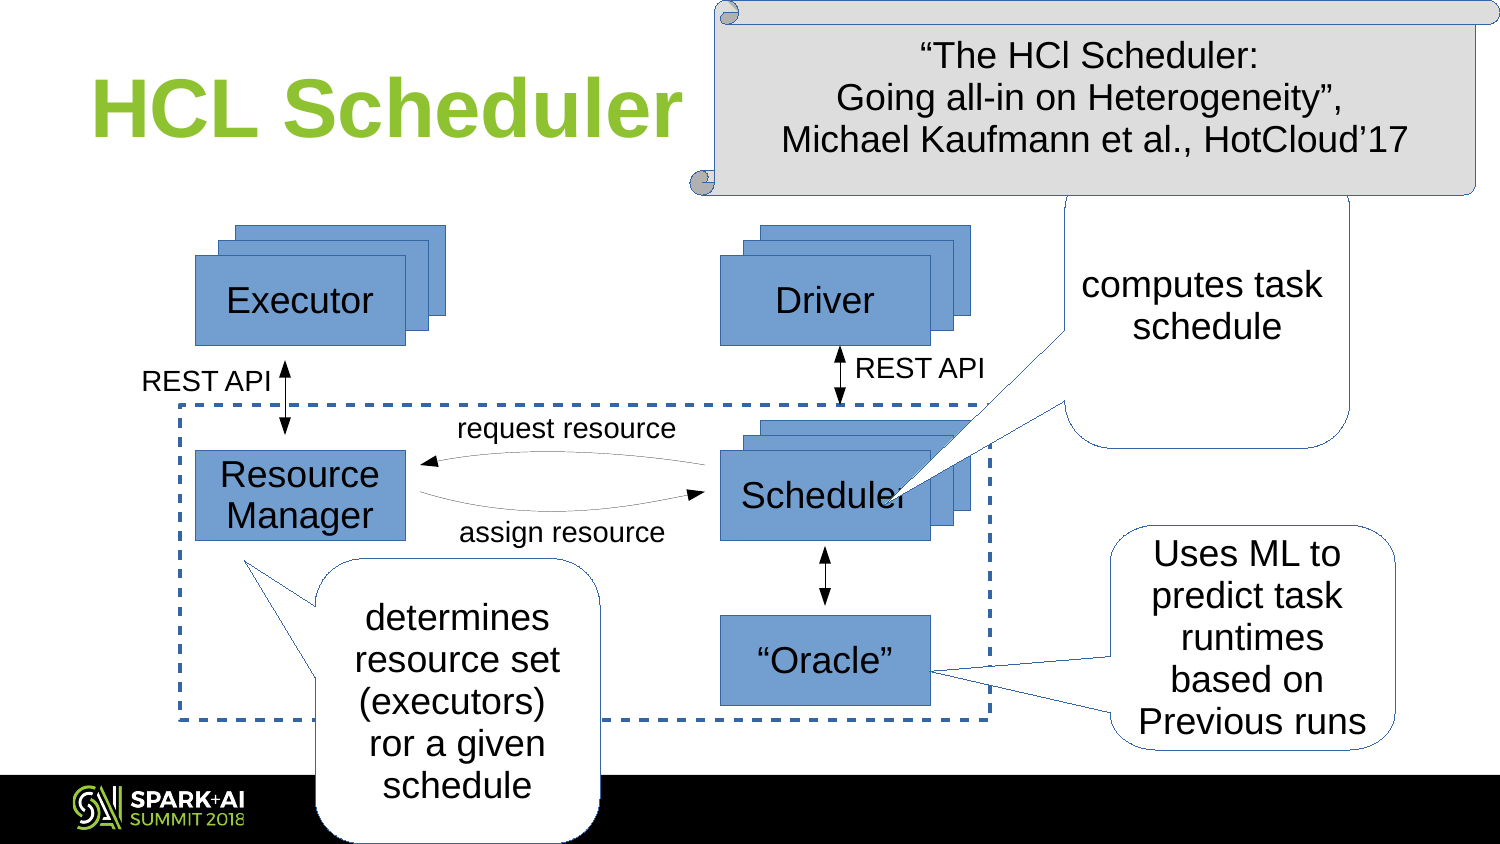

“The HCl Scheduler:
Going all-in on Heterogeneity”,
Michael Kaufmann et al., HotCloud’17
#
HCL Scheduler
computes task
schedule
Executor
Driver
REST API
REST API
request resource
Resource
Manager
Scheduler
assign resource
Uses ML to
predict task
runtimes
based on
Previous runs
determines
resource set
(executors)
ror a given
schedule
“Oracle”